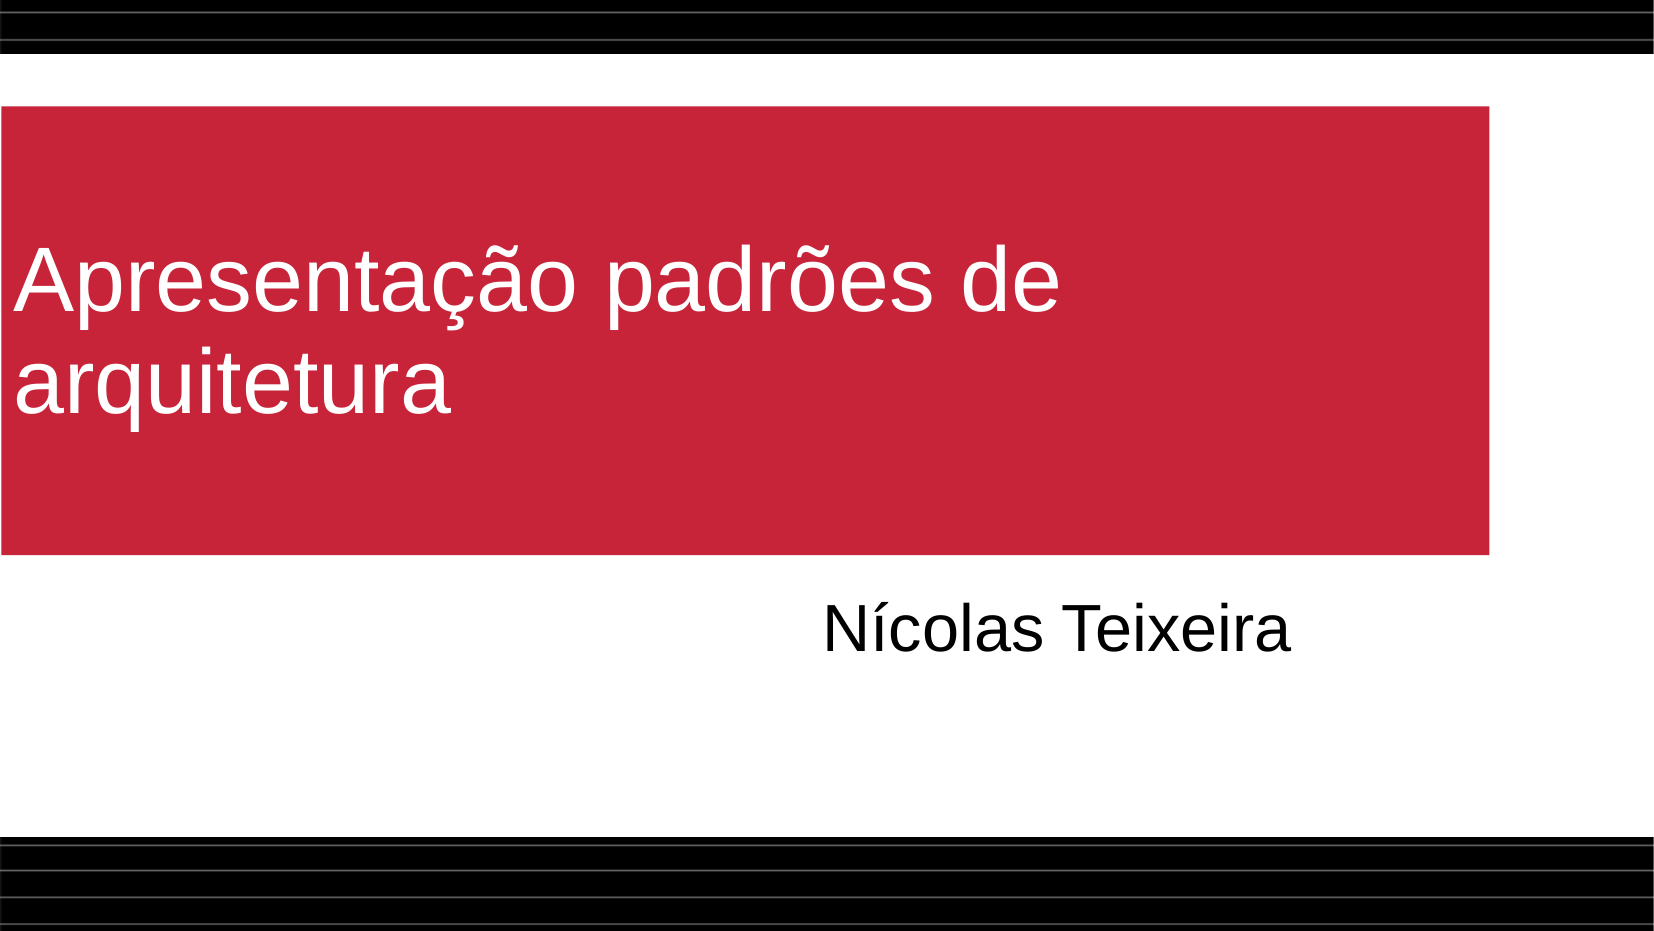

# Apresentação padrões de arquitetura
Nícolas Teixeira